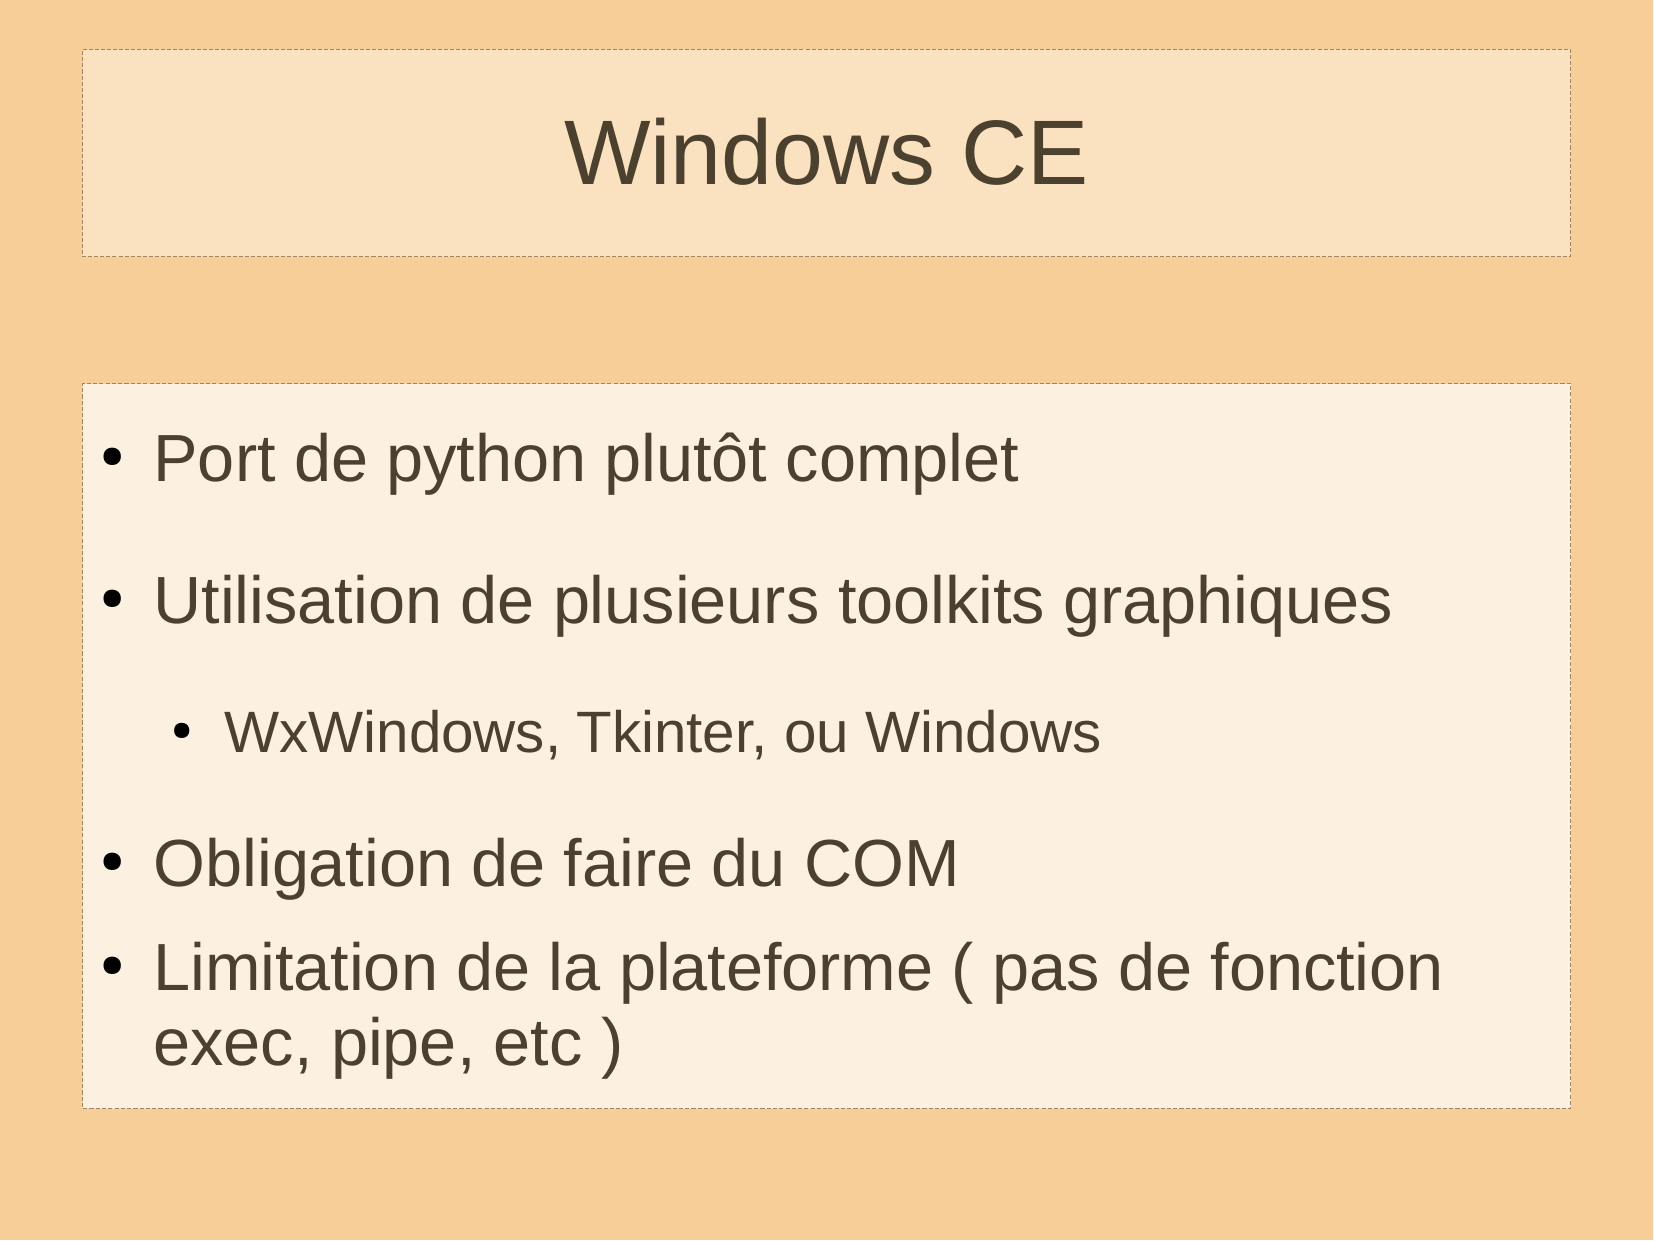

# Windows CE
Port de python plutôt complet
Utilisation de plusieurs toolkits graphiques
WxWindows, Tkinter, ou Windows
Obligation de faire du COM
Limitation de la plateforme ( pas de fonction exec, pipe, etc )